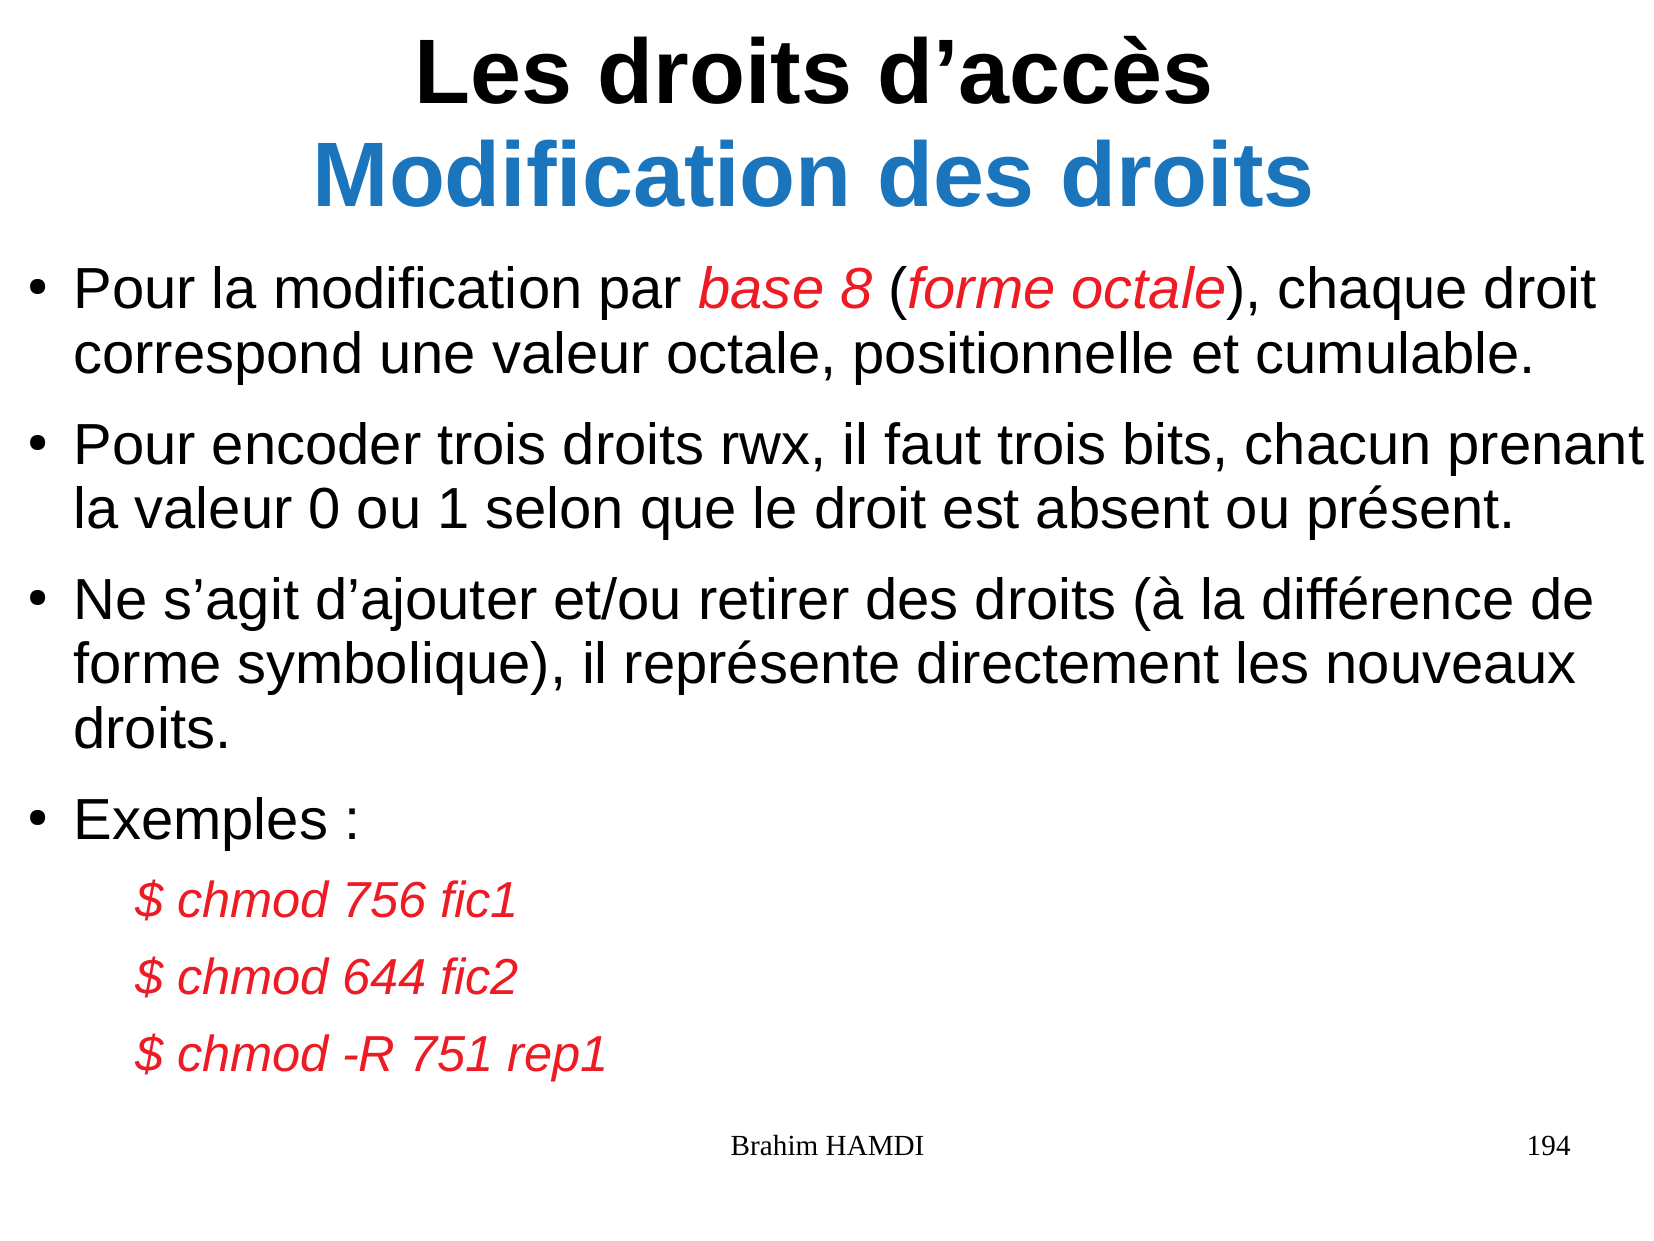

# Les droits d’accès Modification des droits
Pour la modification par base 8 (forme octale), chaque droit correspond une valeur octale, positionnelle et cumulable.
Pour encoder trois droits rwx, il faut trois bits, chacun prenant la valeur 0 ou 1 selon que le droit est absent ou présent.
Ne s’agit d’ajouter et/ou retirer des droits (à la différence de forme symbolique), il représente directement les nouveaux droits.
Exemples :
$ chmod 756 fic1
$ chmod 644 fic2
$ chmod -R 751 rep1
Brahim HAMDI
194